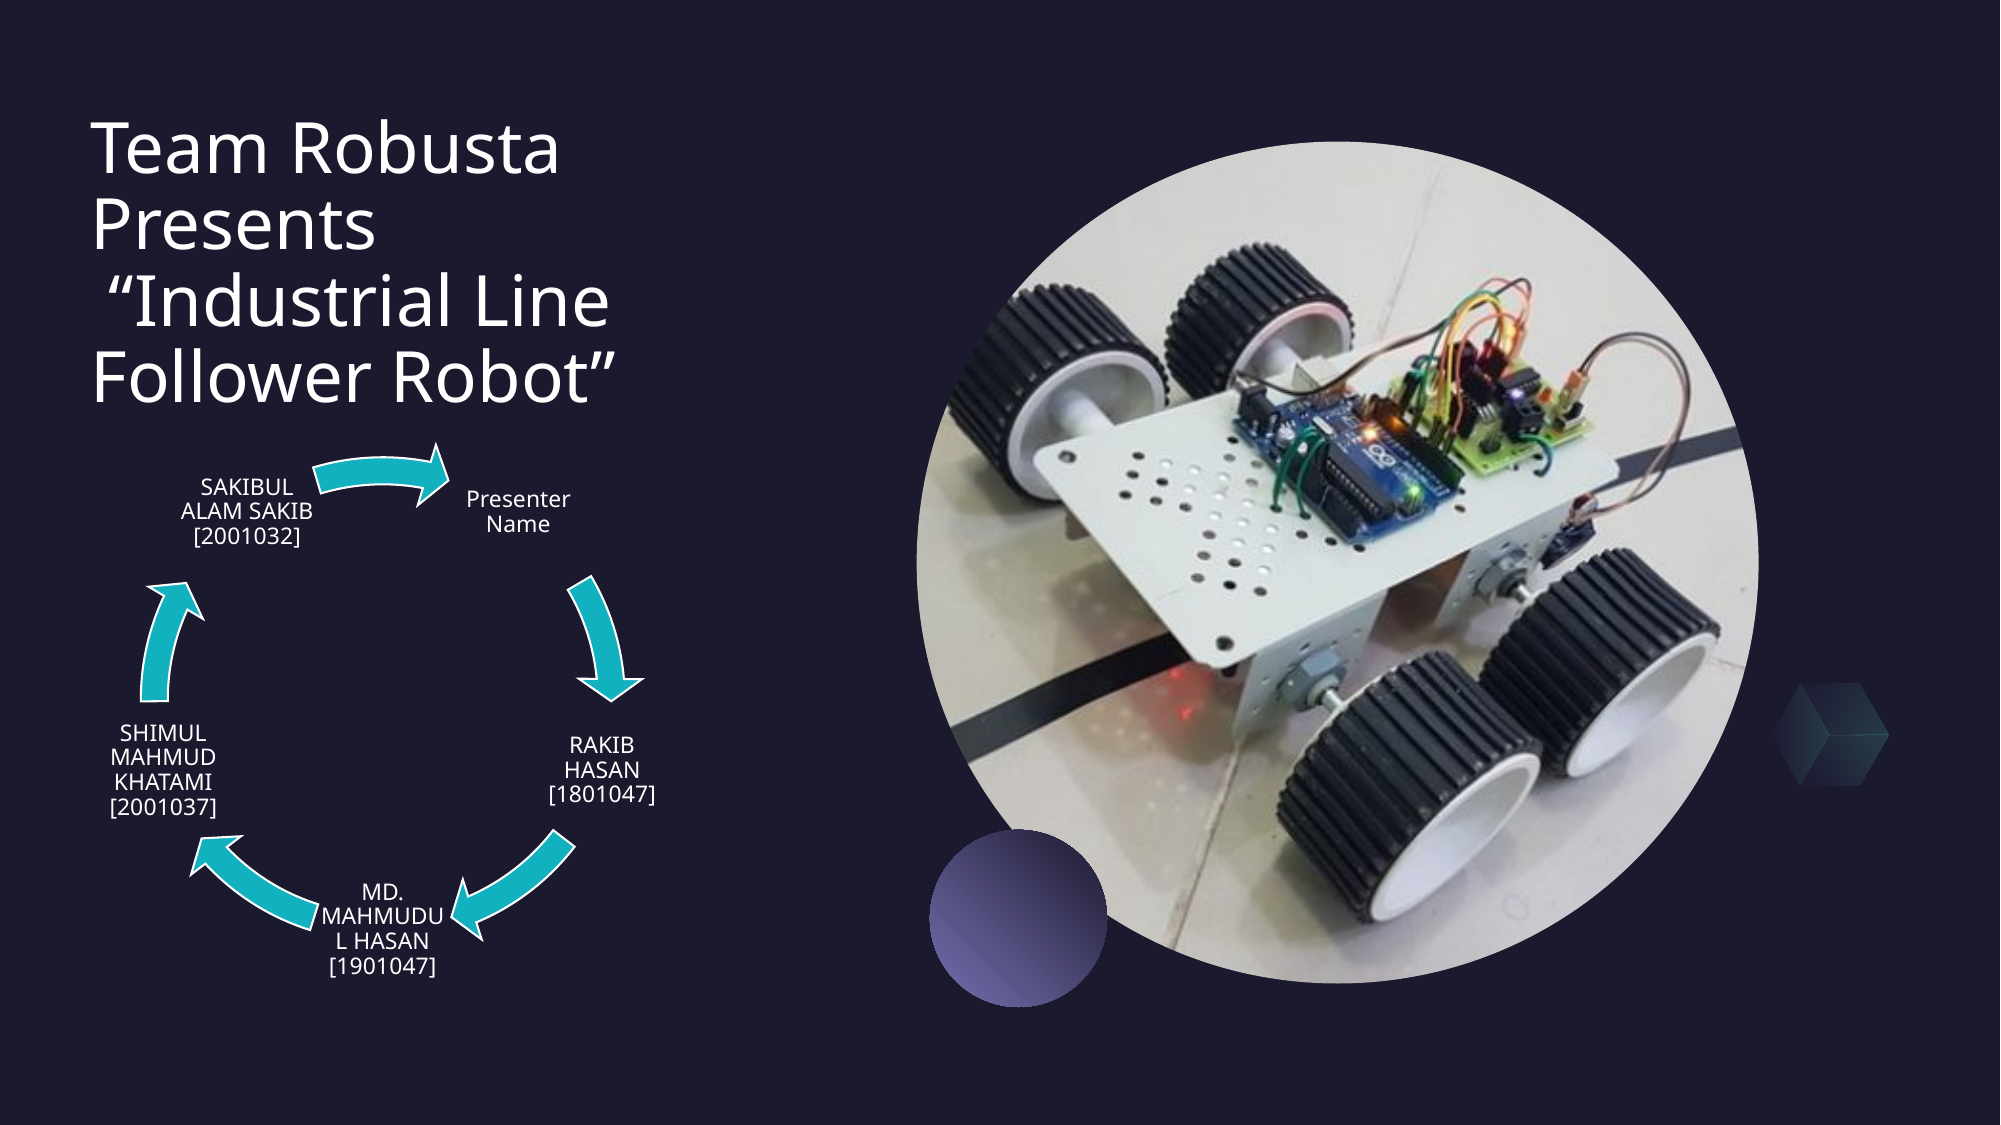

# Team Robusta Presents “Industrial Line Follower Robot”
SAKIBUL ALAM SAKIB [2001032]
Presenter Name
SHIMUL MAHMUD KHATAMI [2001037]
RAKIB HASAN [1801047]
MD. MAHMUDUL HASAN [1901047]